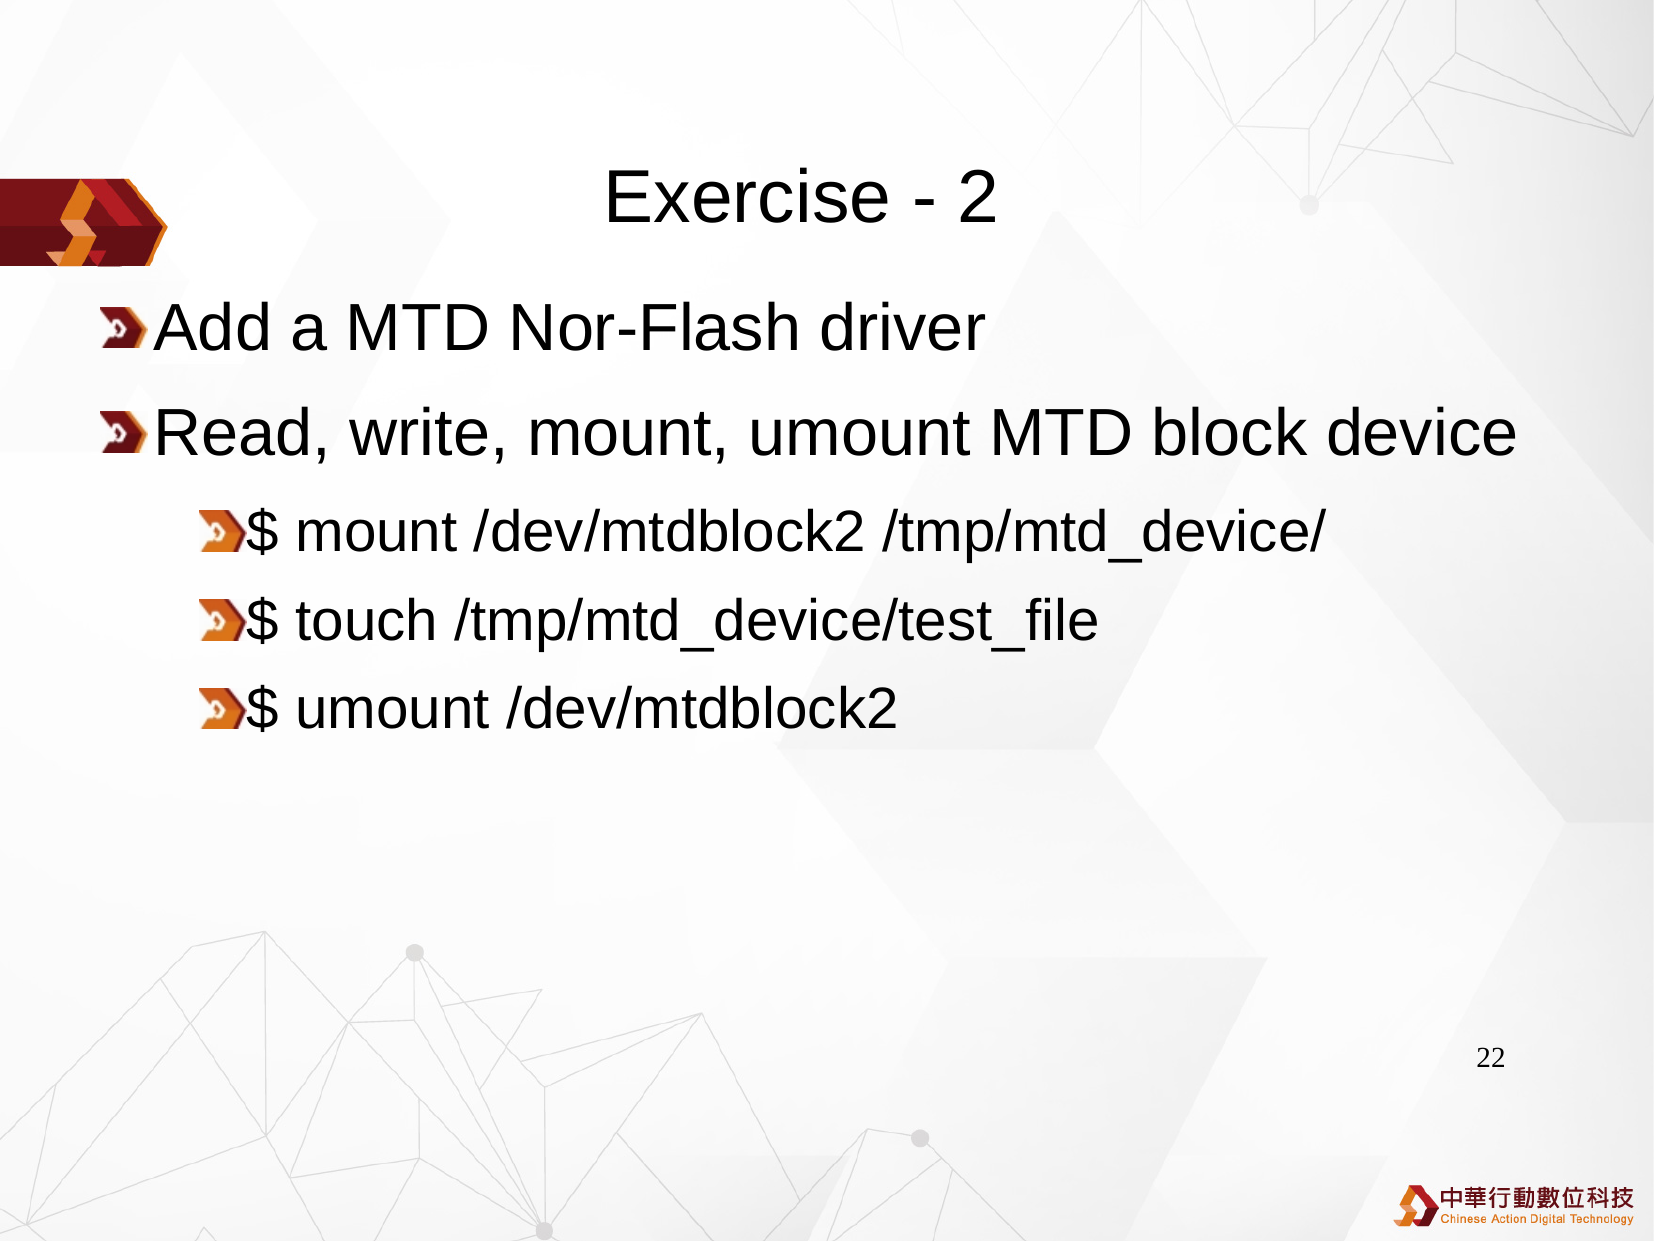

# Exercise - 2
Add a MTD Nor-Flash driver
Read, write, mount, umount MTD block device
$ mount /dev/mtdblock2 /tmp/mtd_device/
$ touch /tmp/mtd_device/test_file
$ umount /dev/mtdblock2
22